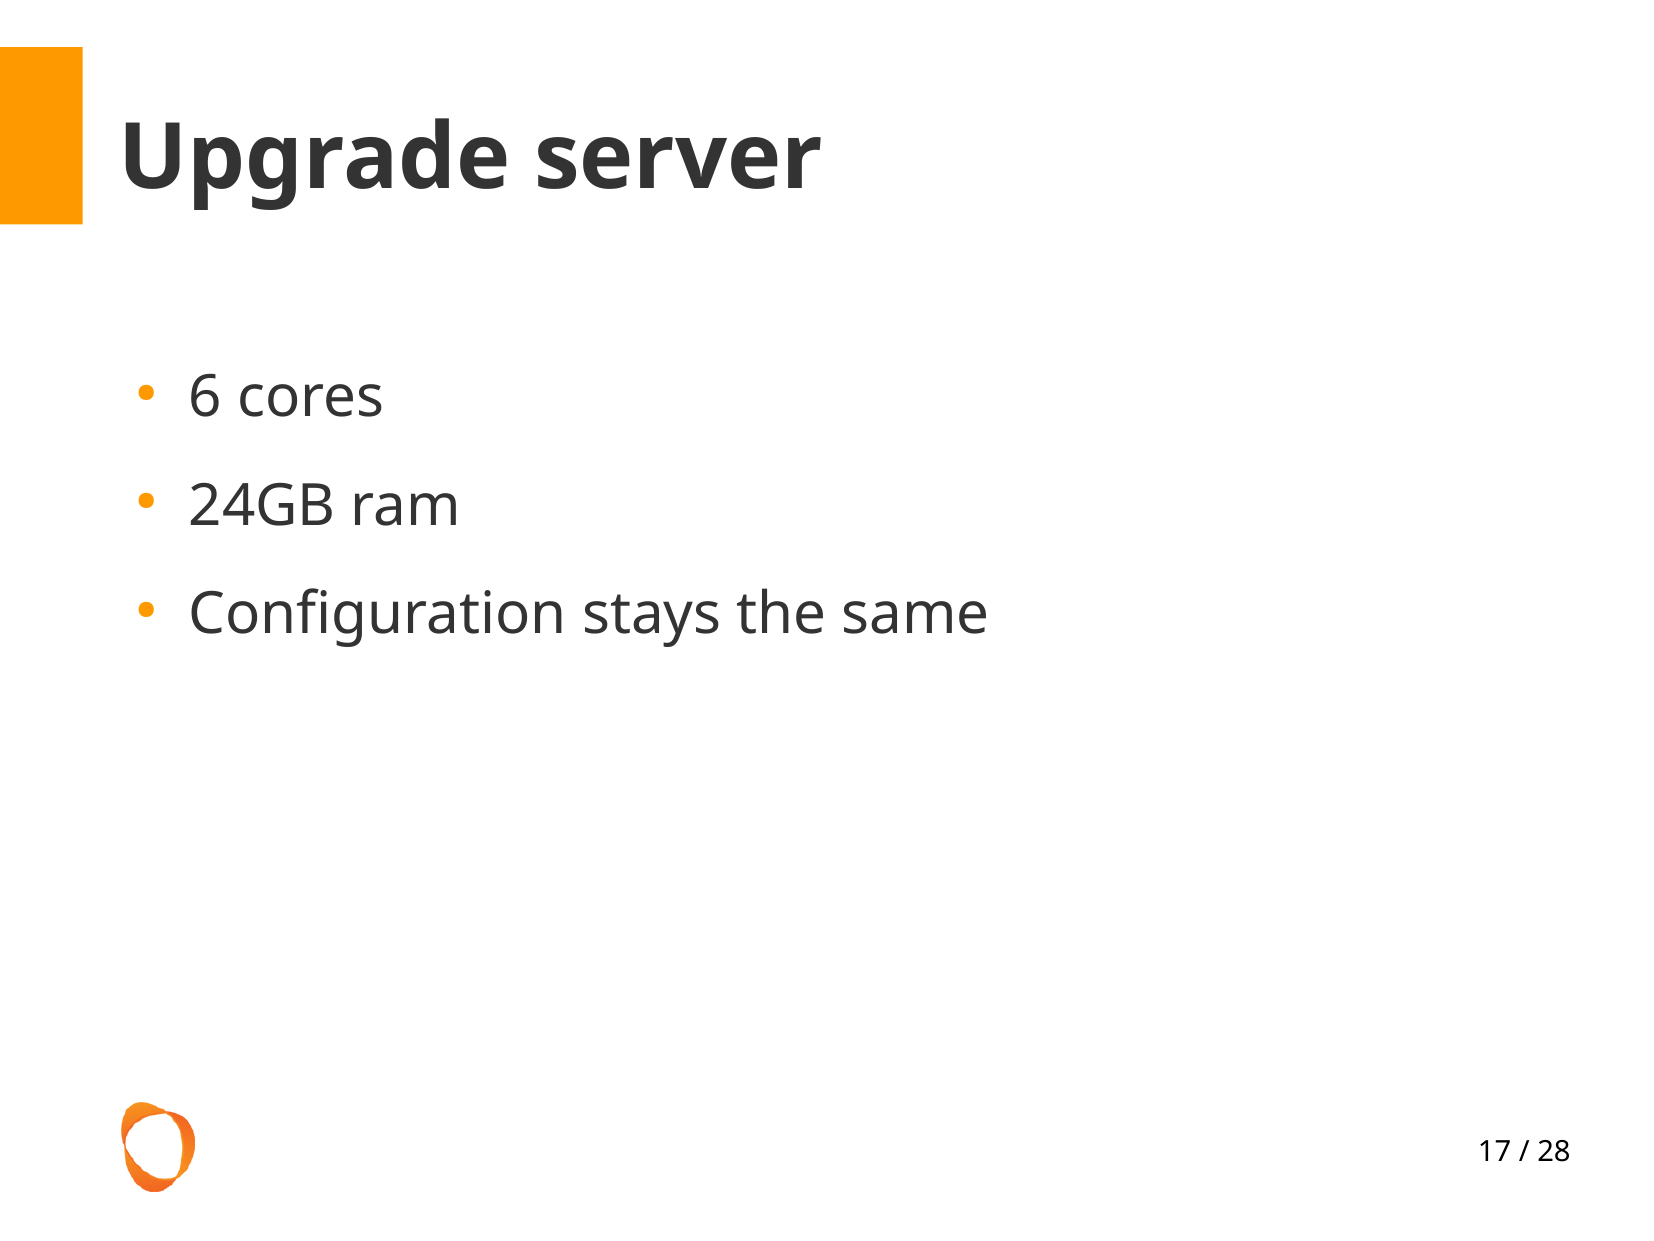

# Upgrade server
6 cores
24GB ram
Configuration stays the same
17